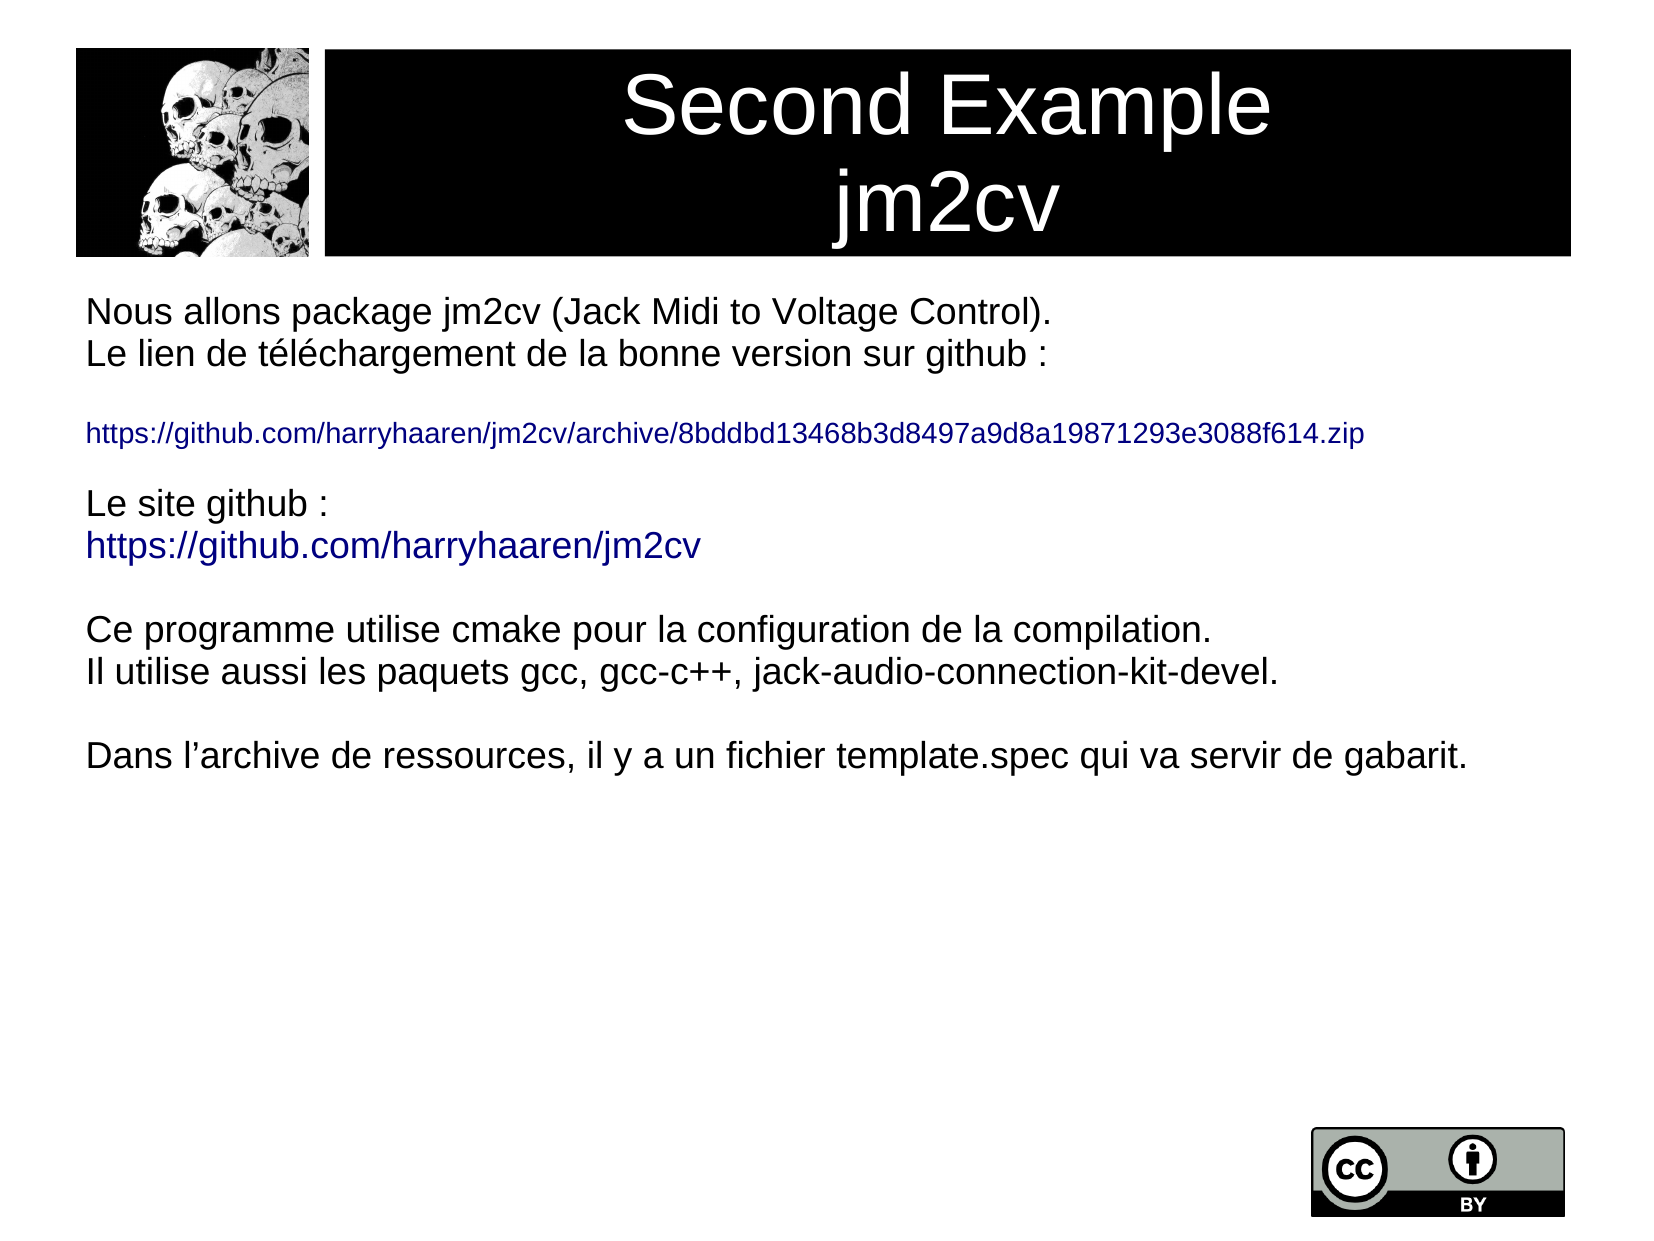

# Second Example jm2cv
Nous allons package jm2cv (Jack Midi to Voltage Control).
Le lien de téléchargement de la bonne version sur github :
https://github.com/harryhaaren/jm2cv/archive/8bddbd13468b3d8497a9d8a19871293e3088f614.zip
Le site github :
https://github.com/harryhaaren/jm2cv
Ce programme utilise cmake pour la configuration de la compilation.
Il utilise aussi les paquets gcc, gcc-c++, jack-audio-connection-kit-devel.
Dans l’archive de ressources, il y a un fichier template.spec qui va servir de gabarit.